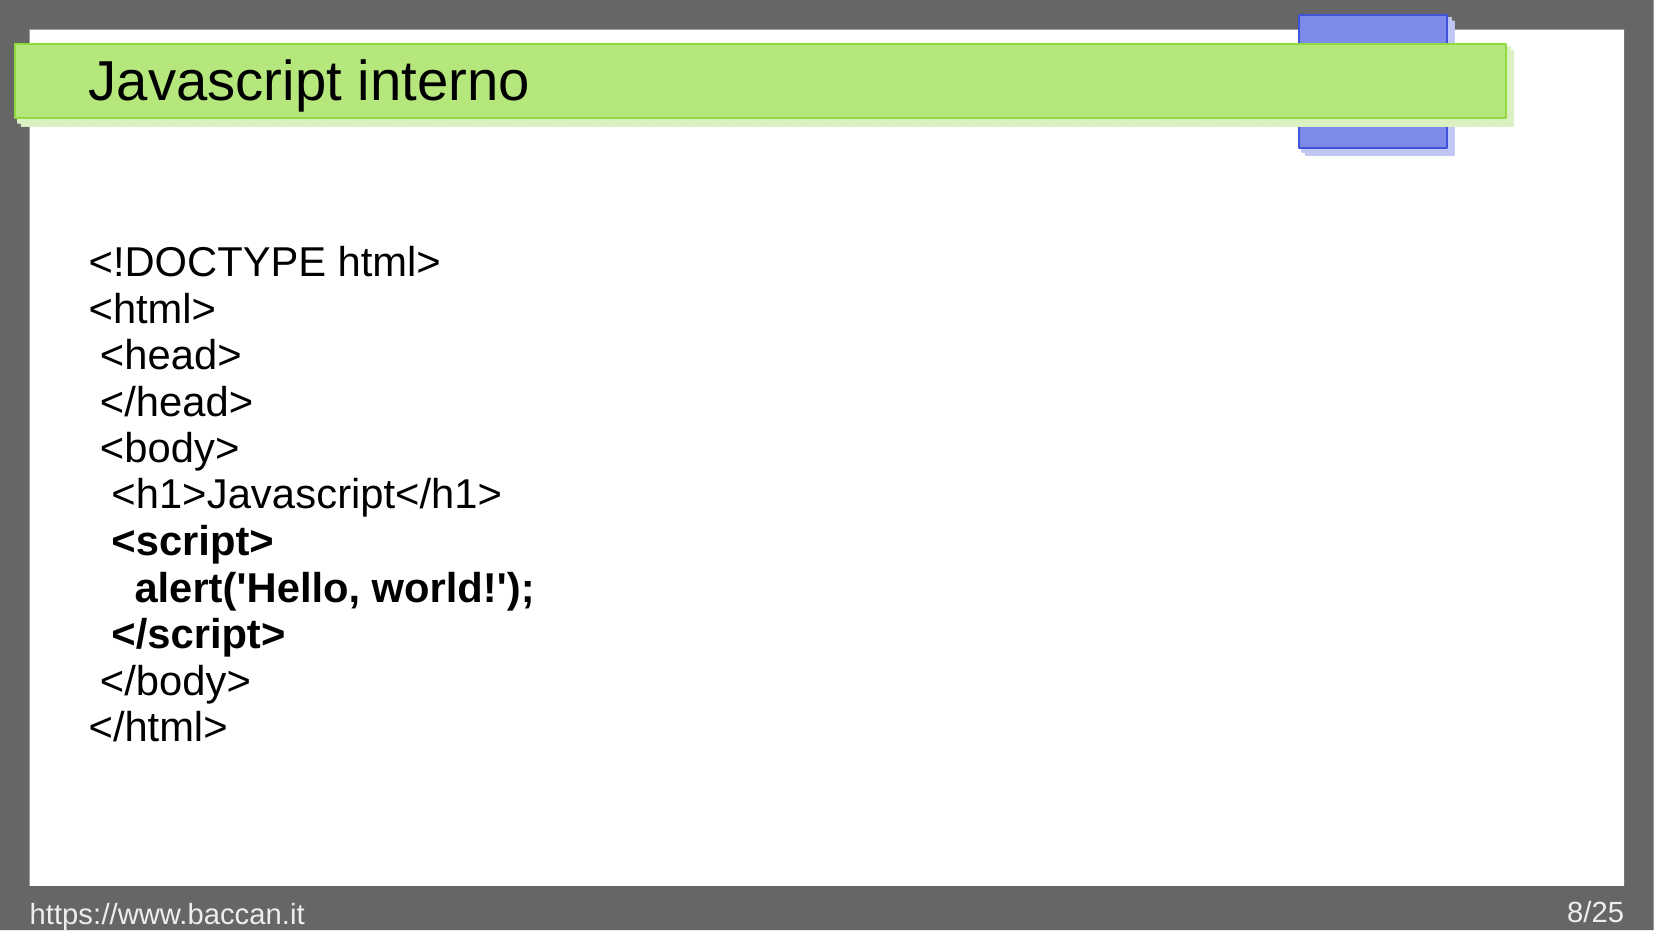

# Javascript interno
<!DOCTYPE html>
<html>
 <head>
 </head>
 <body>
 <h1>Javascript</h1>
 <script>
 alert('Hello, world!');
 </script>
 </body>
</html>
8
https://www.baccan.it